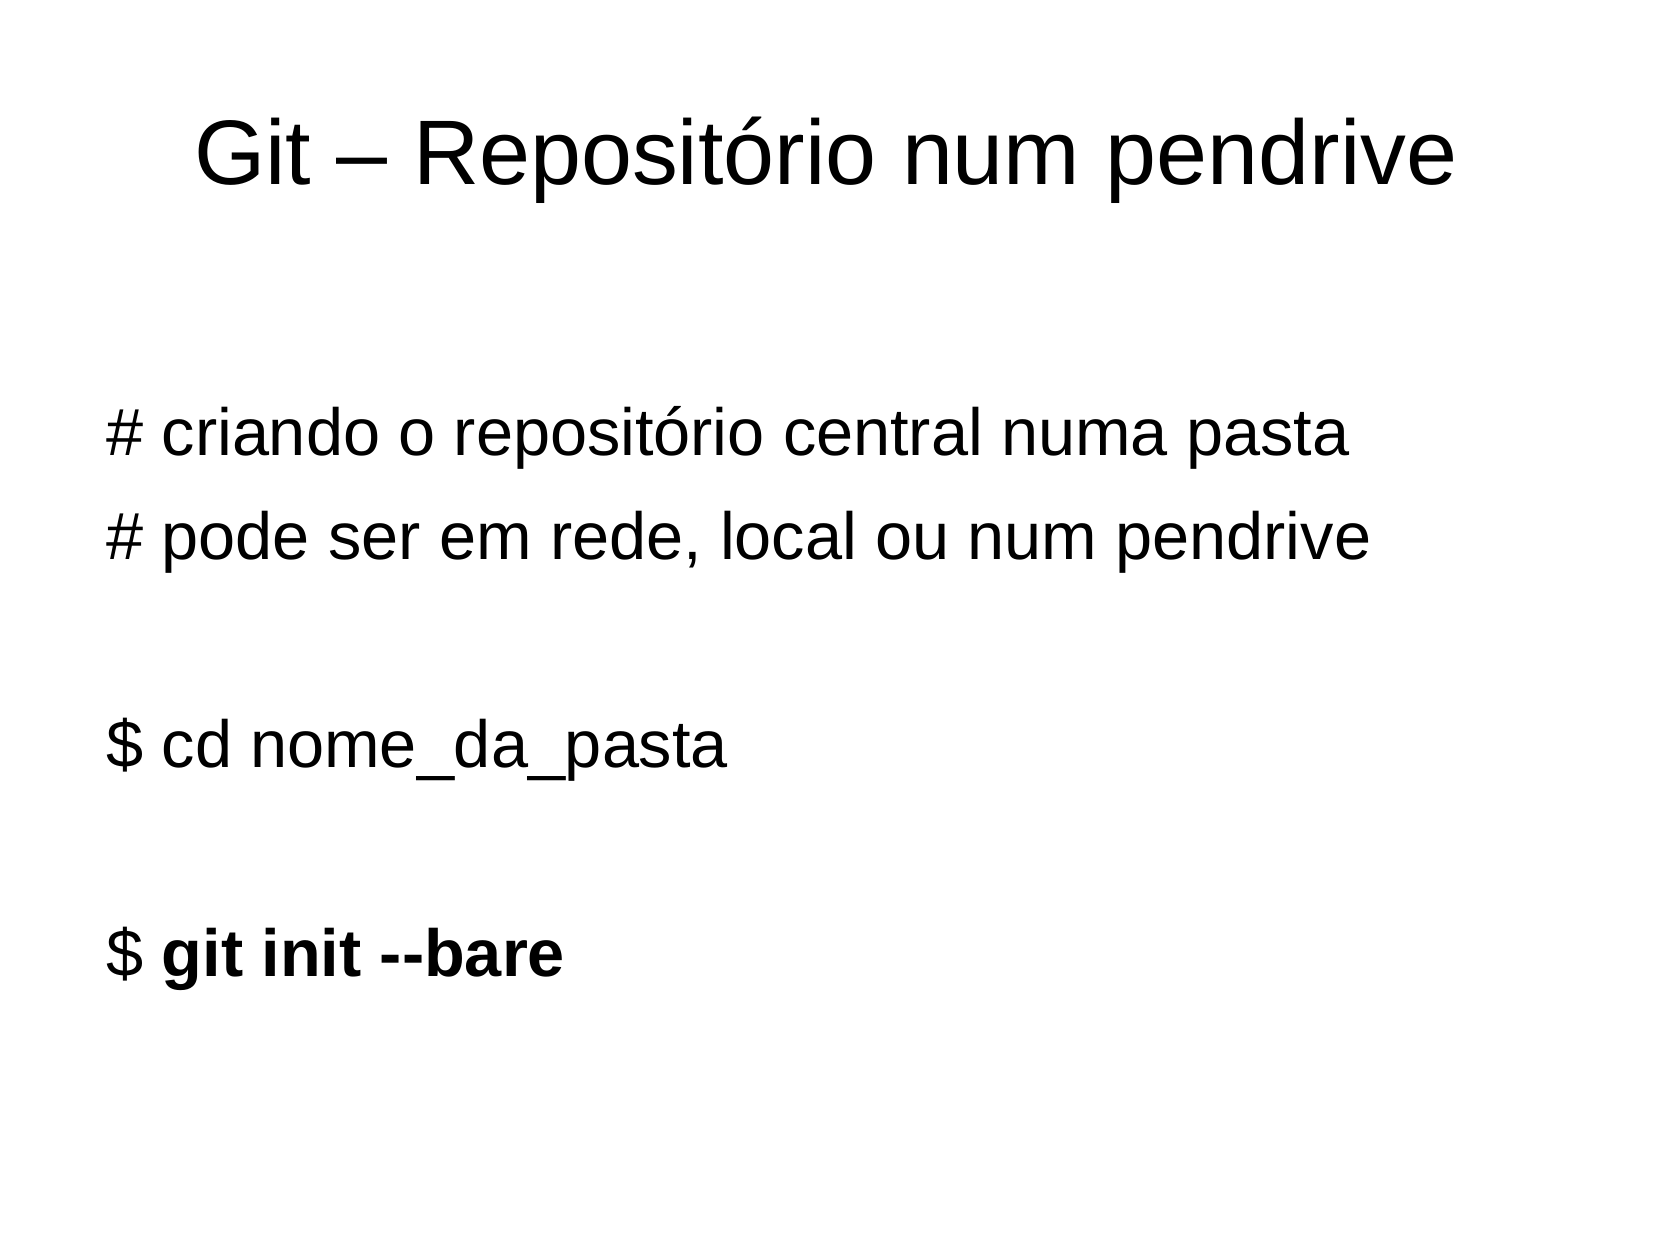

# Git – Repositório num pendrive
# criando o repositório central numa pasta
# pode ser em rede, local ou num pendrive
$ cd nome_da_pasta
$ git init --bare